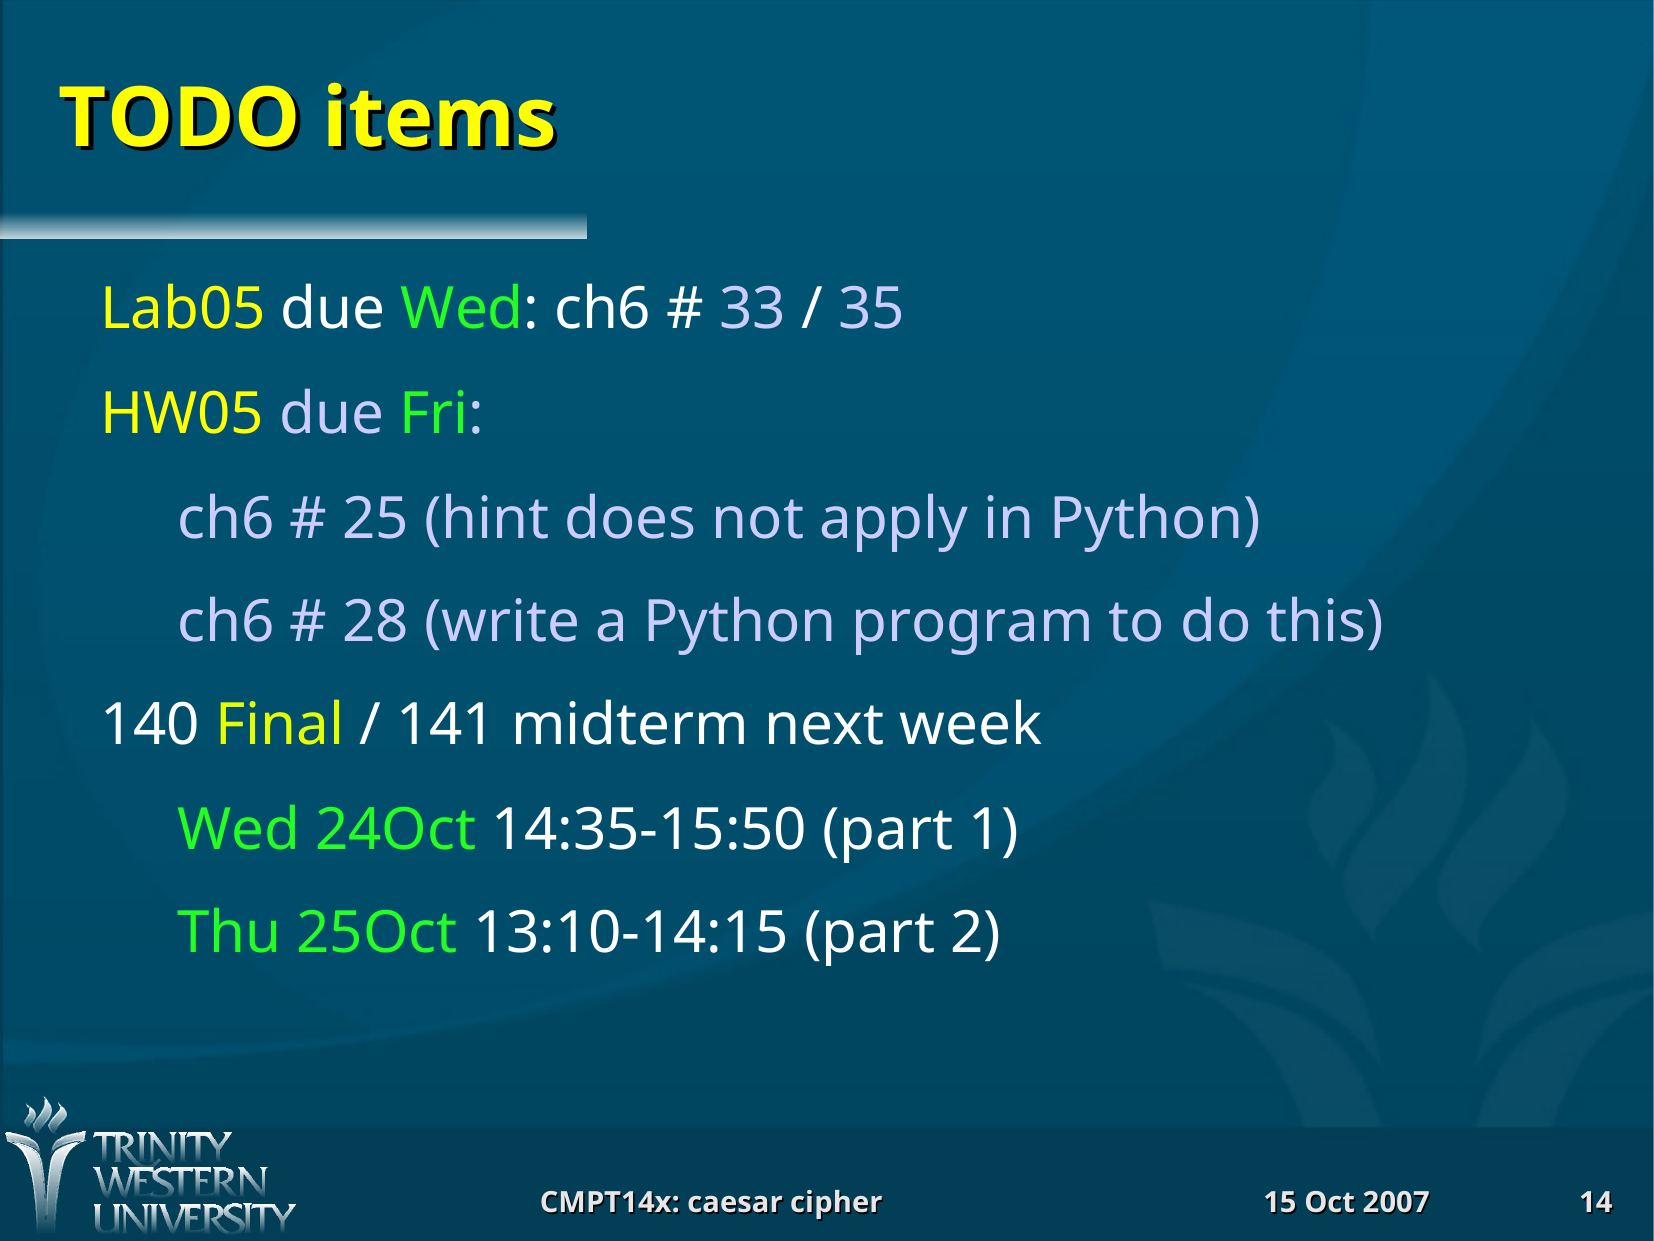

# TODO items
Lab05 due Wed: ch6 # 33 / 35
HW05 due Fri:
ch6 # 25 (hint does not apply in Python)
ch6 # 28 (write a Python program to do this)
140 Final / 141 midterm next week
Wed 24Oct 14:35-15:50 (part 1)
Thu 25Oct 13:10-14:15 (part 2)
CMPT14x: caesar cipher
15 Oct 2007
14